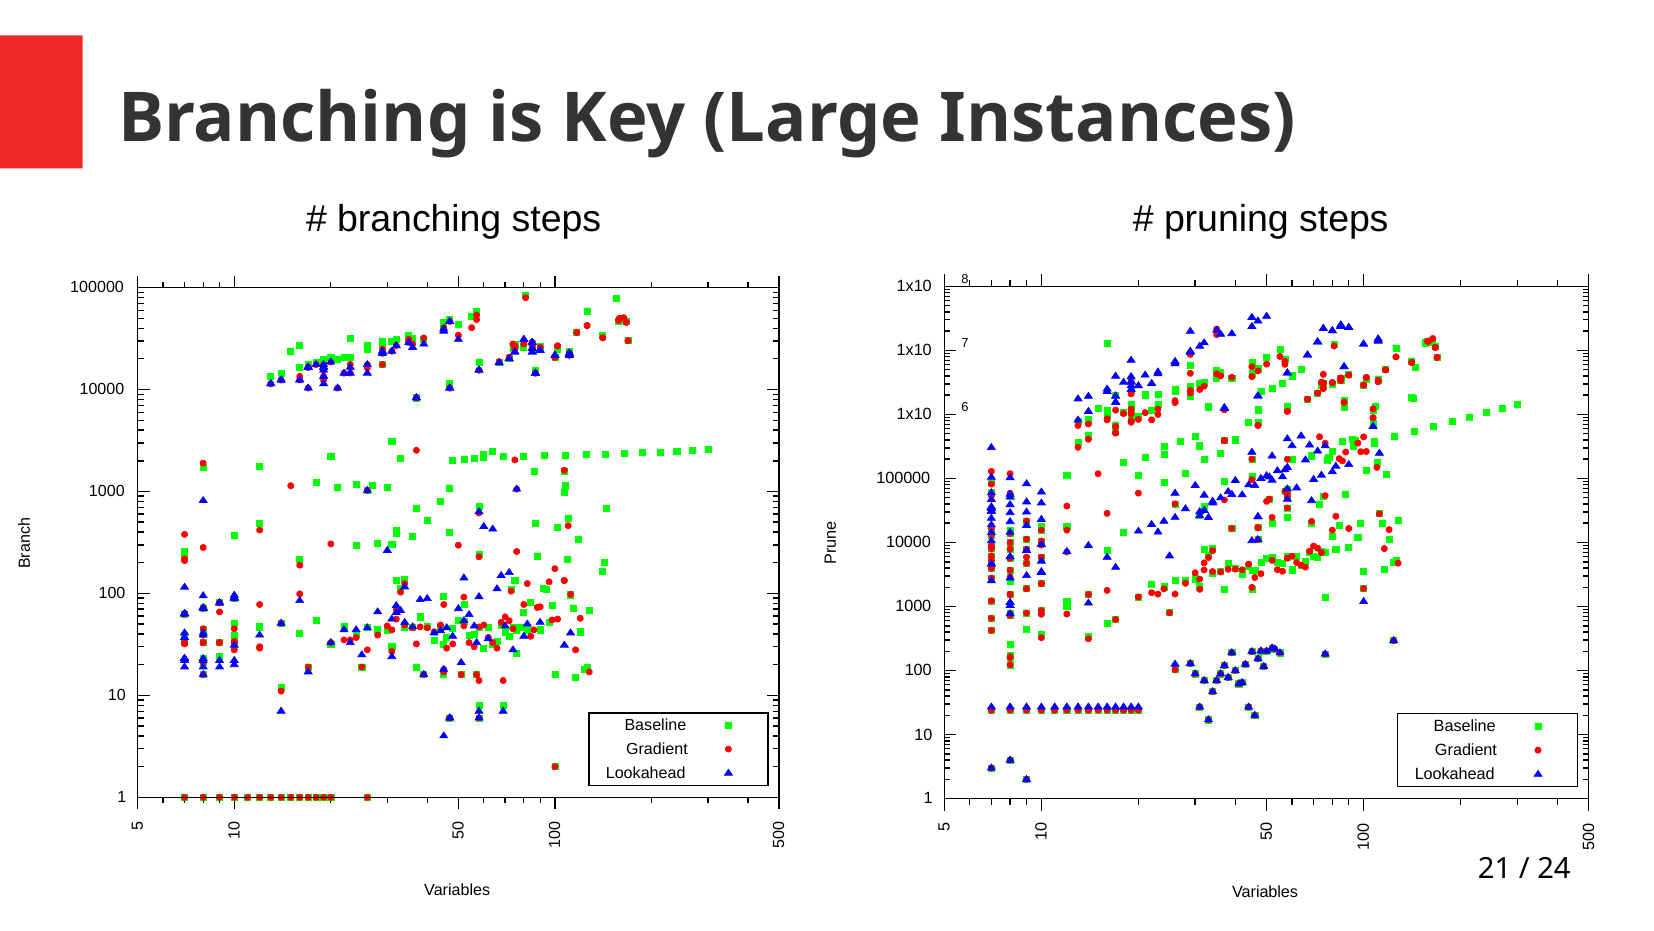

# Branching is Key (Large Instances)
# branching steps
# pruning steps
21